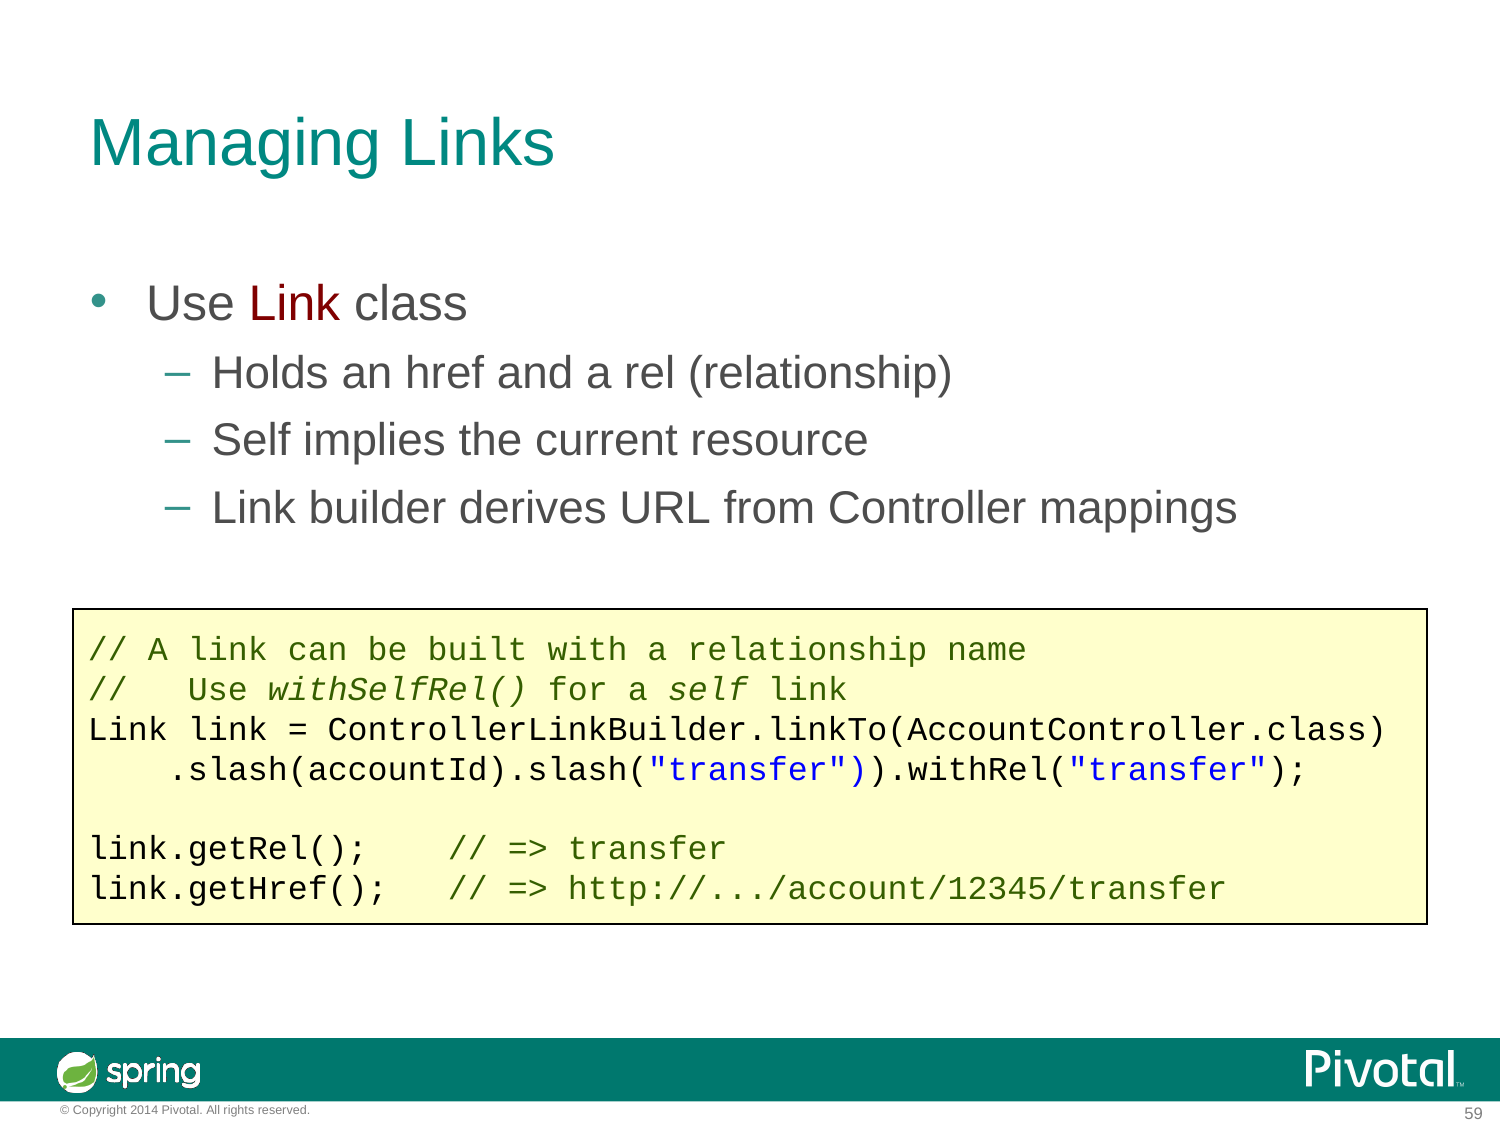

# Managing Links
Use Link class
Holds an href and a rel (relationship)
Self implies the current resource
Link builder derives URL from Controller mappings
// A link can be built with a relationship name
// Use withSelfRel() for a self link
Link link = ControllerLinkBuilder.linkTo(AccountController.class)
 .slash(accountId).slash("transfer")).withRel("transfer");
link.getRel(); // => transfer
link.getHref(); // => http://.../account/12345/transfer